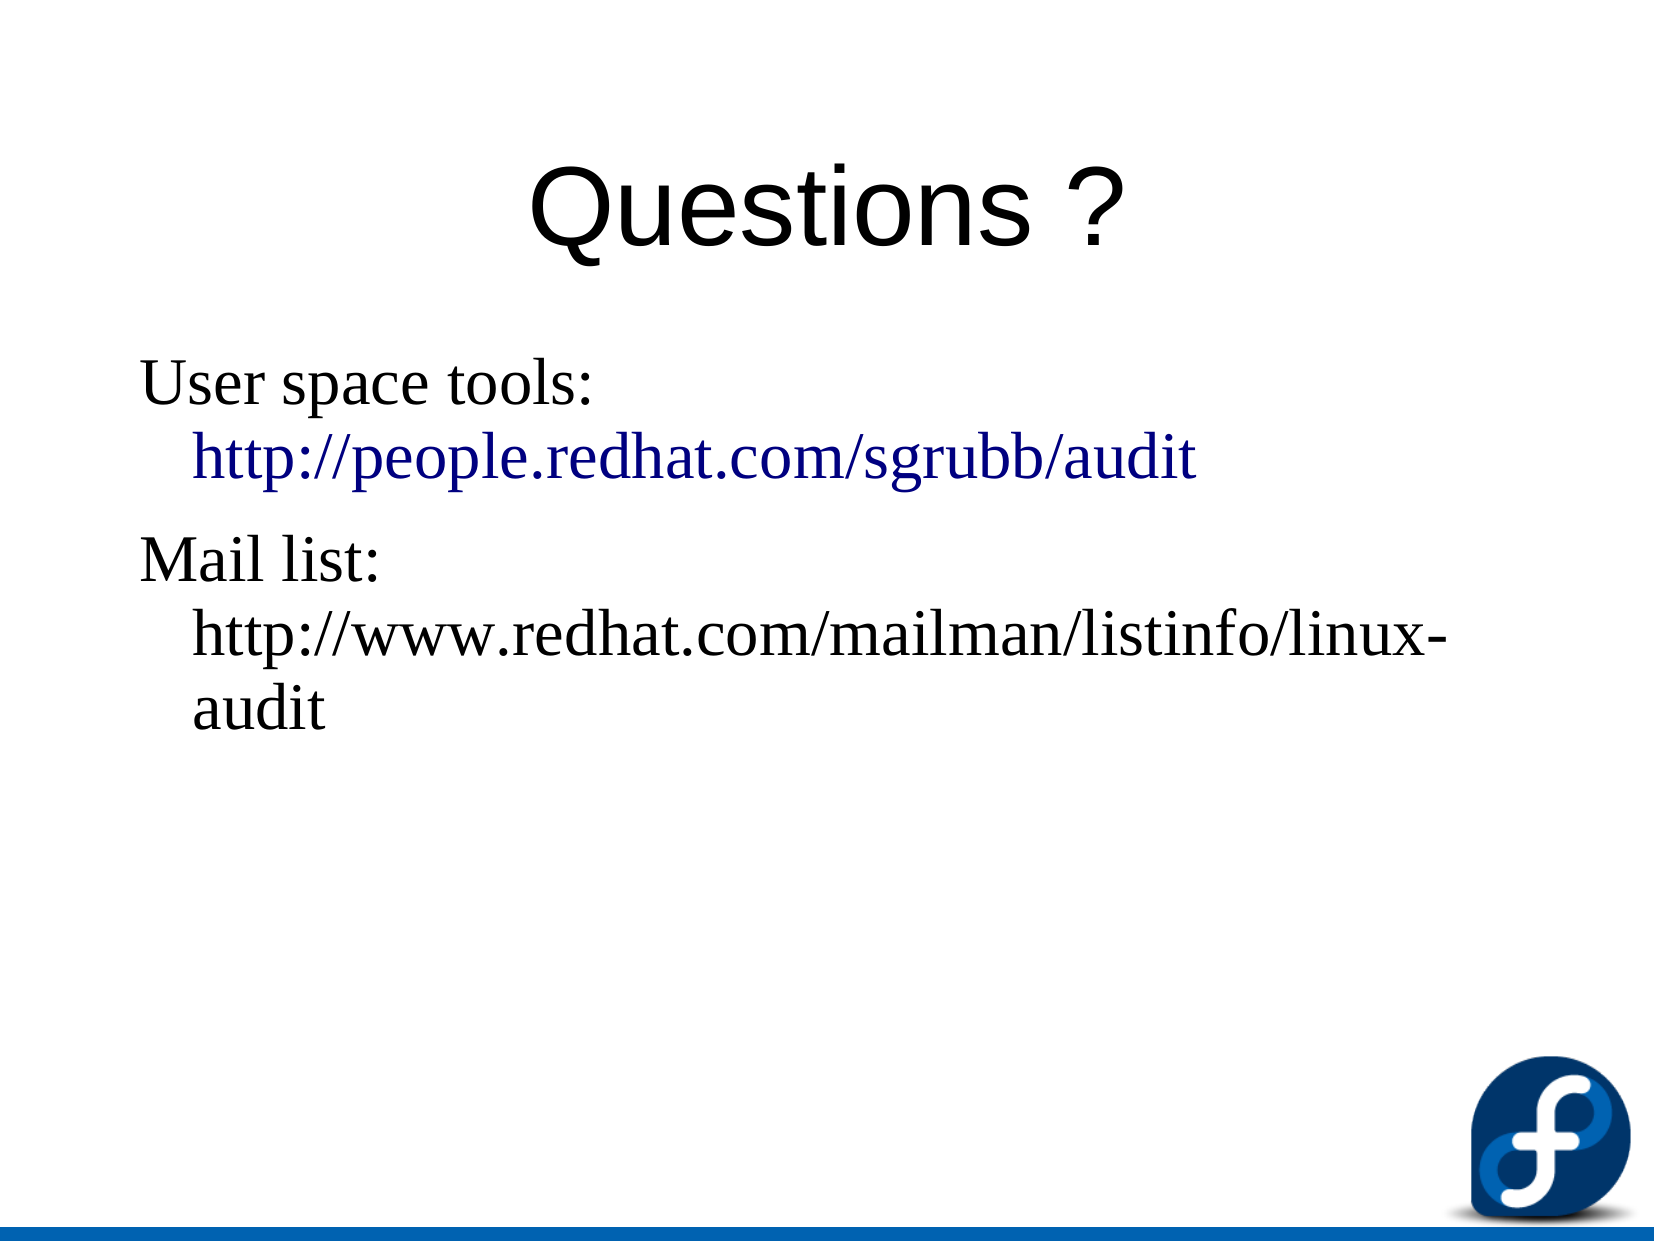

# Questions ?
User space tools: http://people.redhat.com/sgrubb/audit
Mail list: http://www.redhat.com/mailman/listinfo/linux-audit